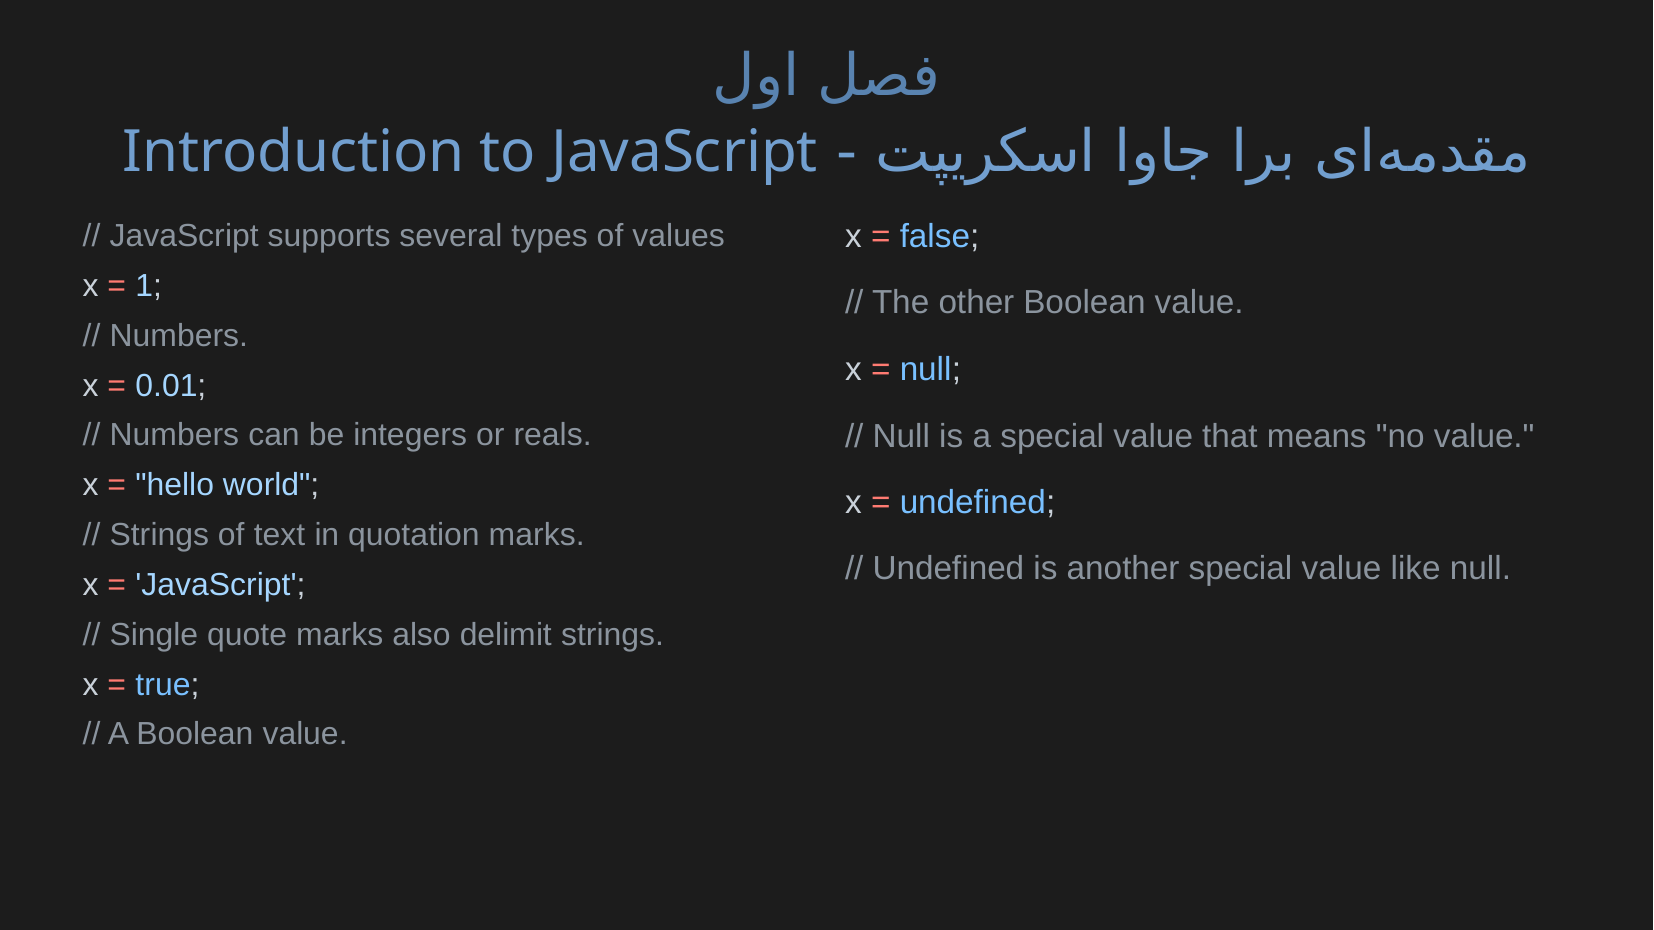

# فصل اول مقدمه‌ای برا جاوا اسکریپت - Introduction to JavaScript
// JavaScript supports several types of values
x = 1;
// Numbers.
x = 0.01;
// Numbers can be integers or reals.
x = "hello world";
// Strings of text in quotation marks.
x = 'JavaScript';
// Single quote marks also delimit strings.
x = true;
// A Boolean value.
x = false;
// The other Boolean value.
x = null;
// Null is a special value that means "no value."
x = undefined;
// Undefined is another special value like null.